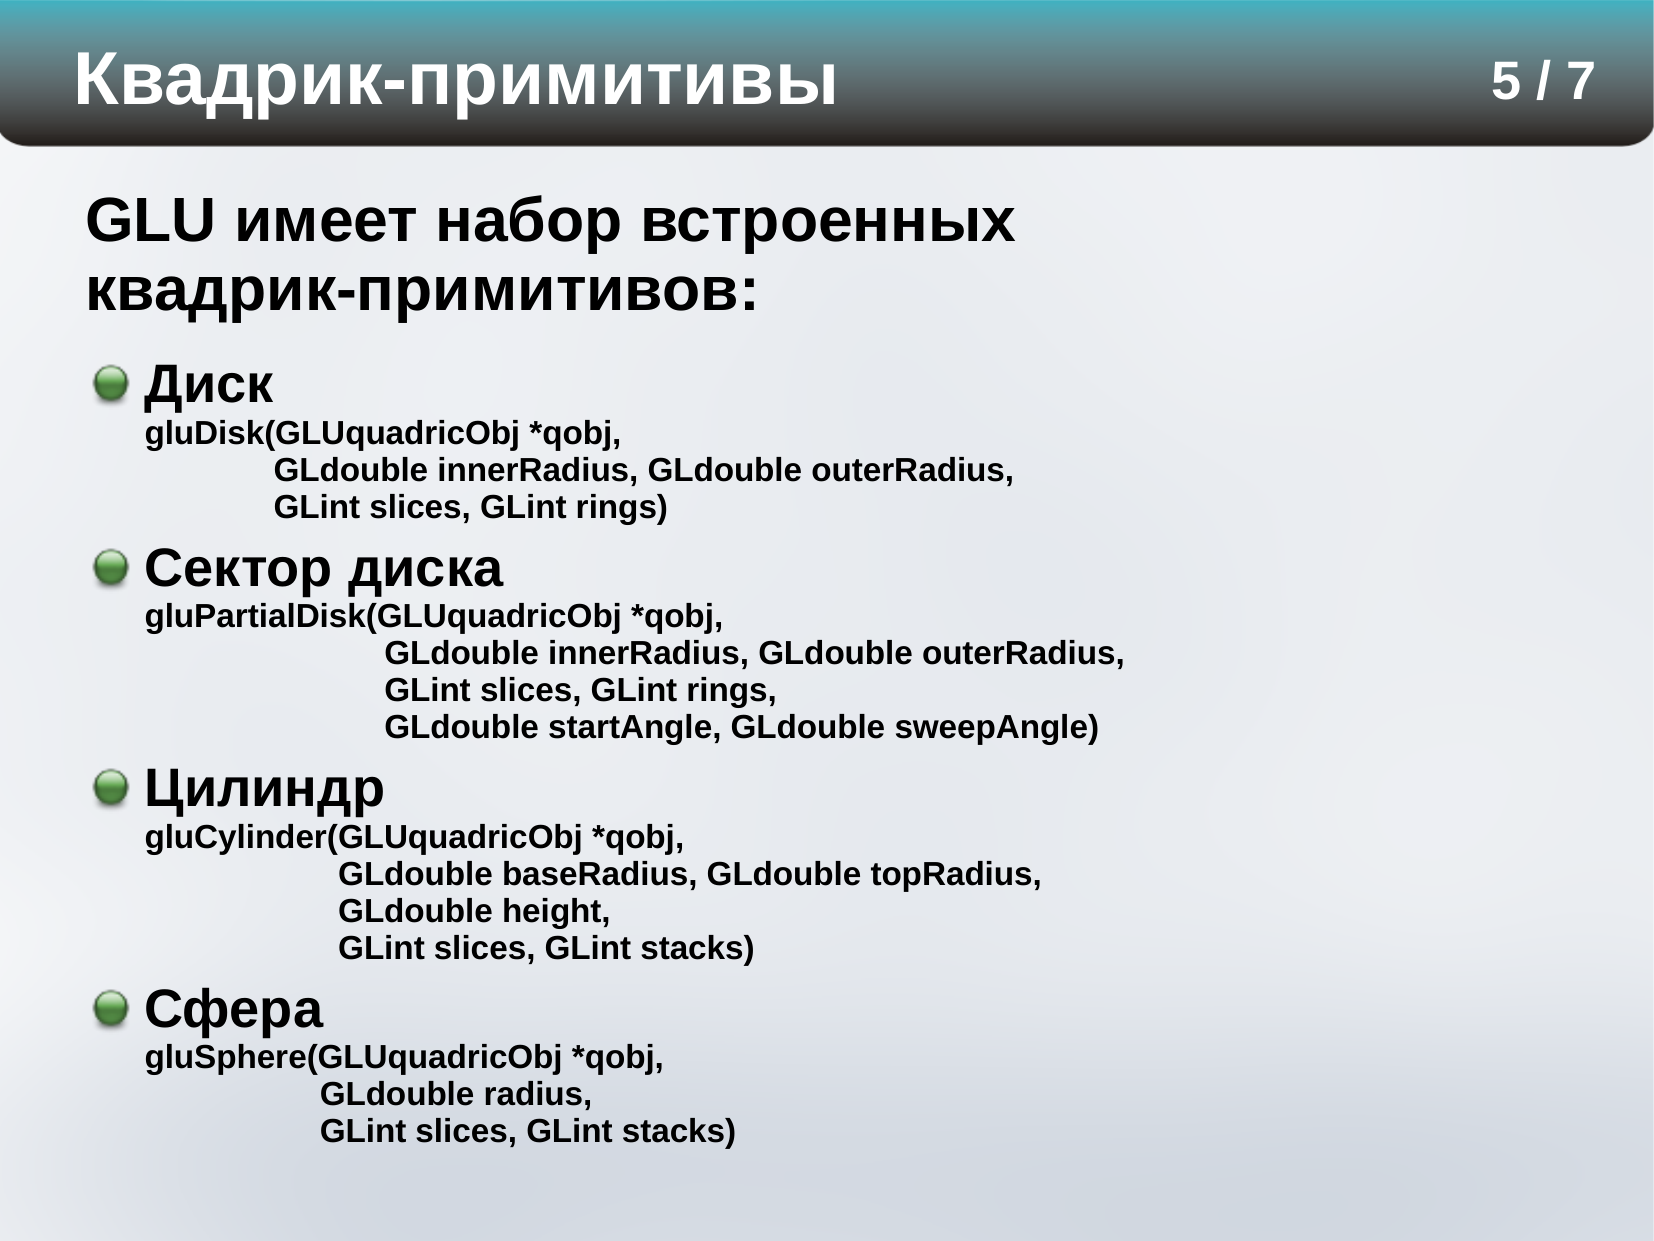

Квадрик-примитивы
GLU имеет набор встроенных
квадрик-примитивов:
Диск
gluDisk(GLUquadricObj *qobj,
 GLdouble innerRadius, GLdouble outerRadius,
 GLint slices, GLint rings)
Сектор диска
gluPartialDisk(GLUquadricObj *qobj,
 GLdouble innerRadius, GLdouble outerRadius,
 GLint slices, GLint rings,
 GLdouble startAngle, GLdouble sweepAngle)
Цилиндр
gluCylinder(GLUquadricObj *qobj,
 GLdouble baseRadius, GLdouble topRadius,
 GLdouble height,
 GLint slices, GLint stacks)
Сфера
gluSphere(GLUquadricObj *qobj,
 GLdouble radius,
 GLint slices, GLint stacks)